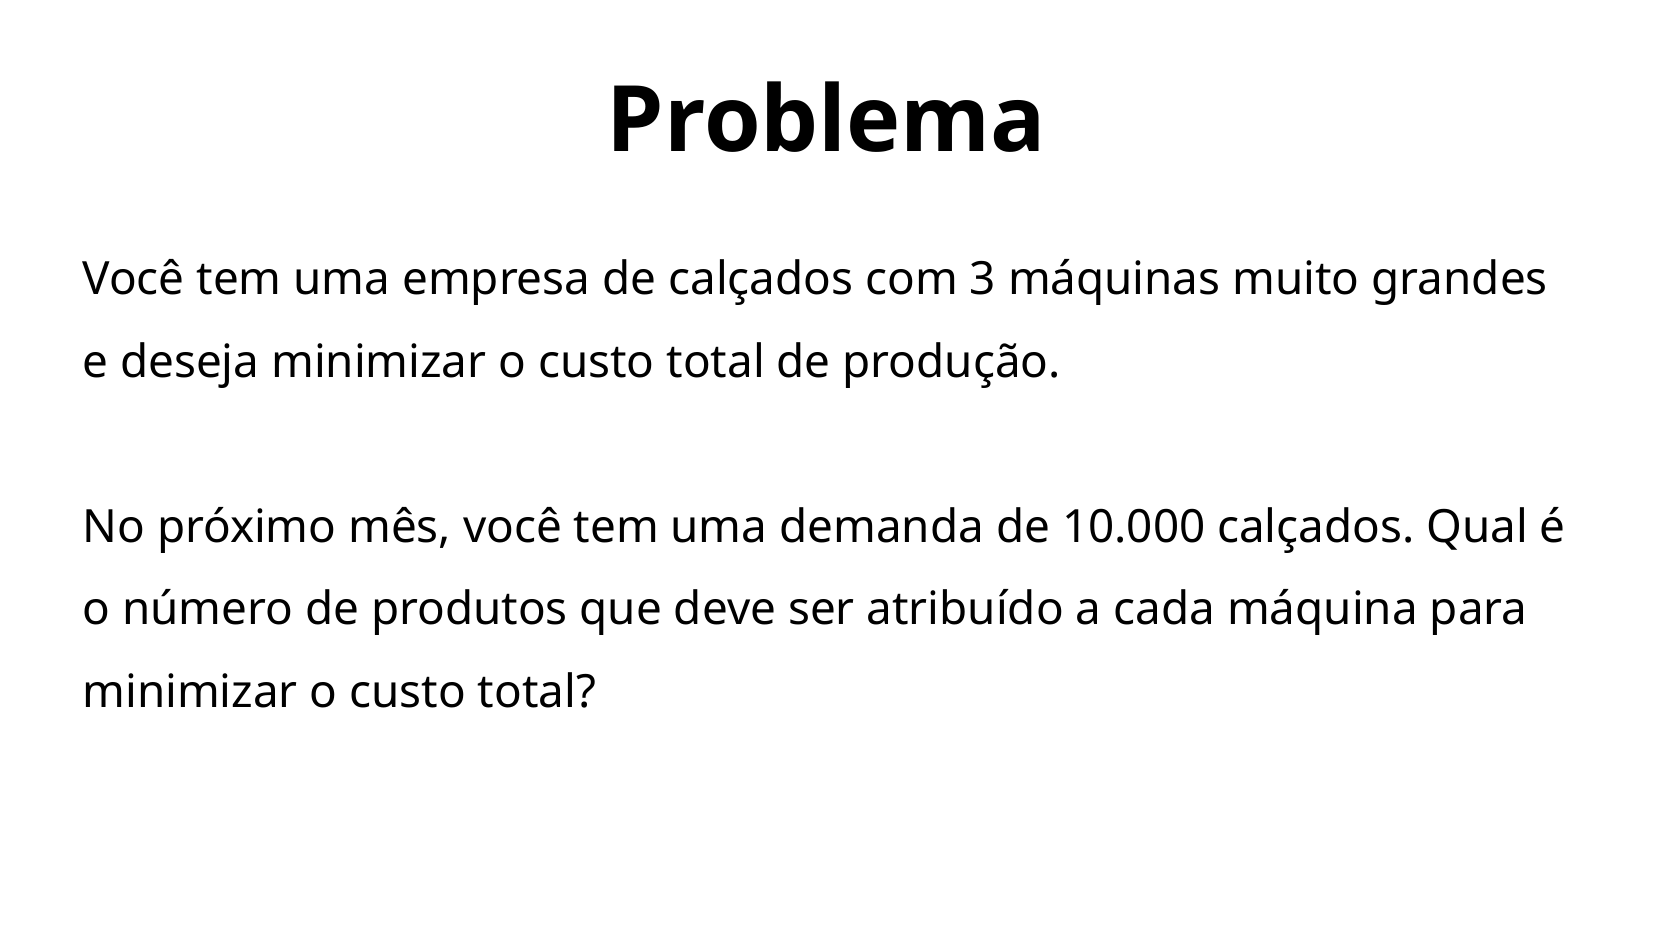

Problema
Você tem uma empresa de calçados com 3 máquinas muito grandes e deseja minimizar o custo total de produção.
No próximo mês, você tem uma demanda de 10.000 calçados. Qual é o número de produtos que deve ser atribuído a cada máquina para minimizar o custo total?